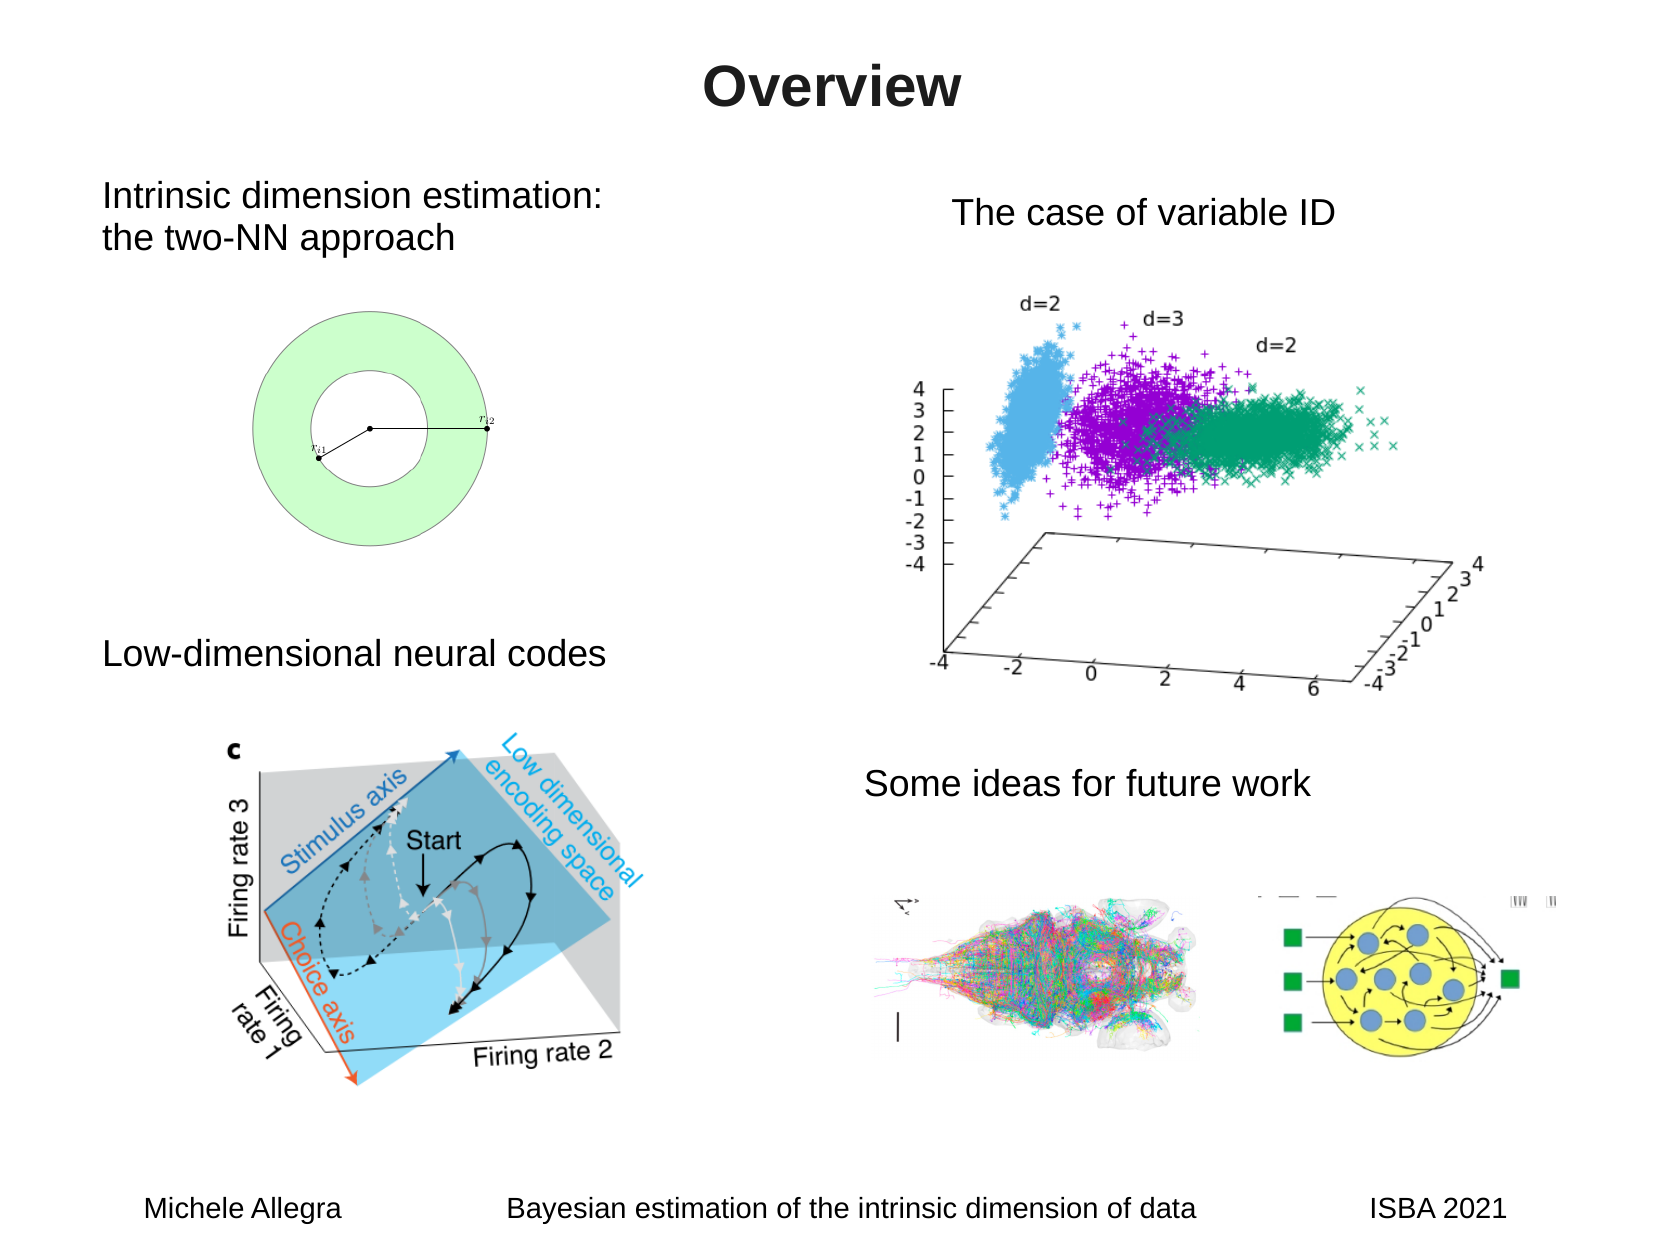

# Overview
The case of variable ID
Intrinsic dimension estimation:
the two-NN approach
Low-dimensional neural codes
Some ideas for future work
Michele Allegra Bayesian estimation of the intrinsic dimension of data ISBA 2021